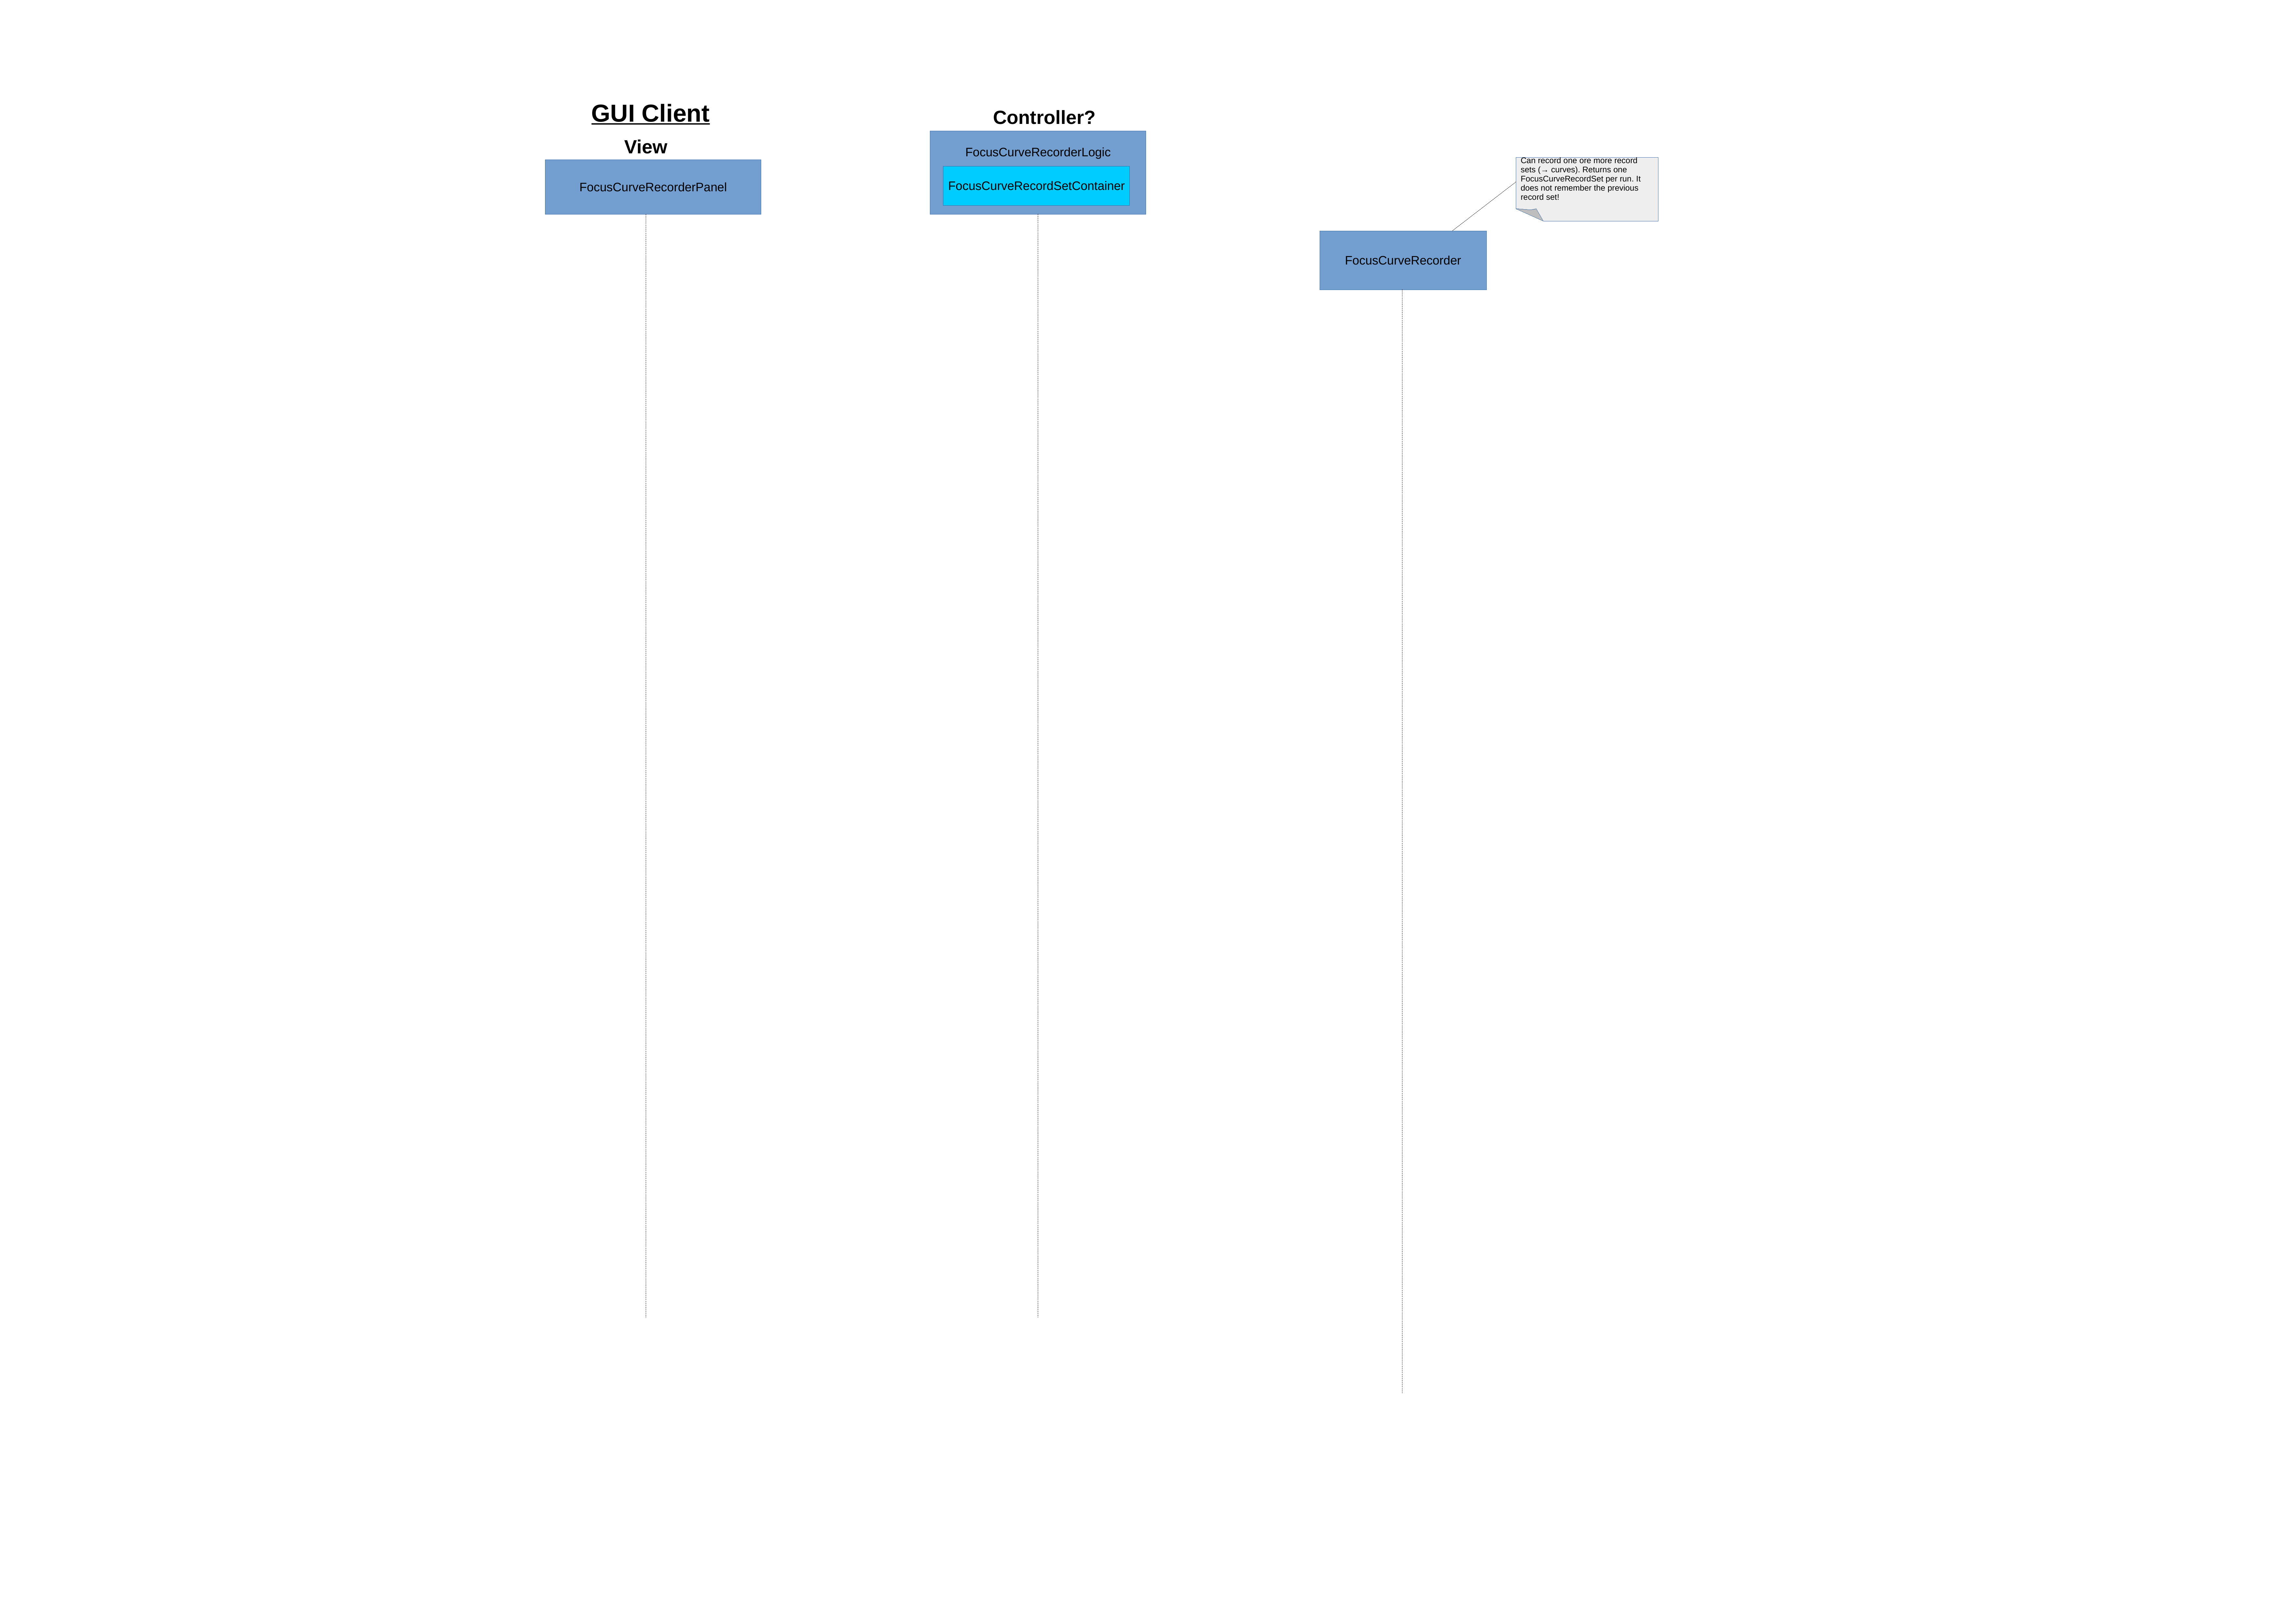

GUI Client
Controller?
FocusCurveRecorderLogic
FocusCurveRecordSetContainer
View
Can record one ore more record sets (→ curves). Returns one FocusCurveRecordSet per run. It does not remember the previous record set!
FocusCurveRecorderPanel
FocusCurveRecorder